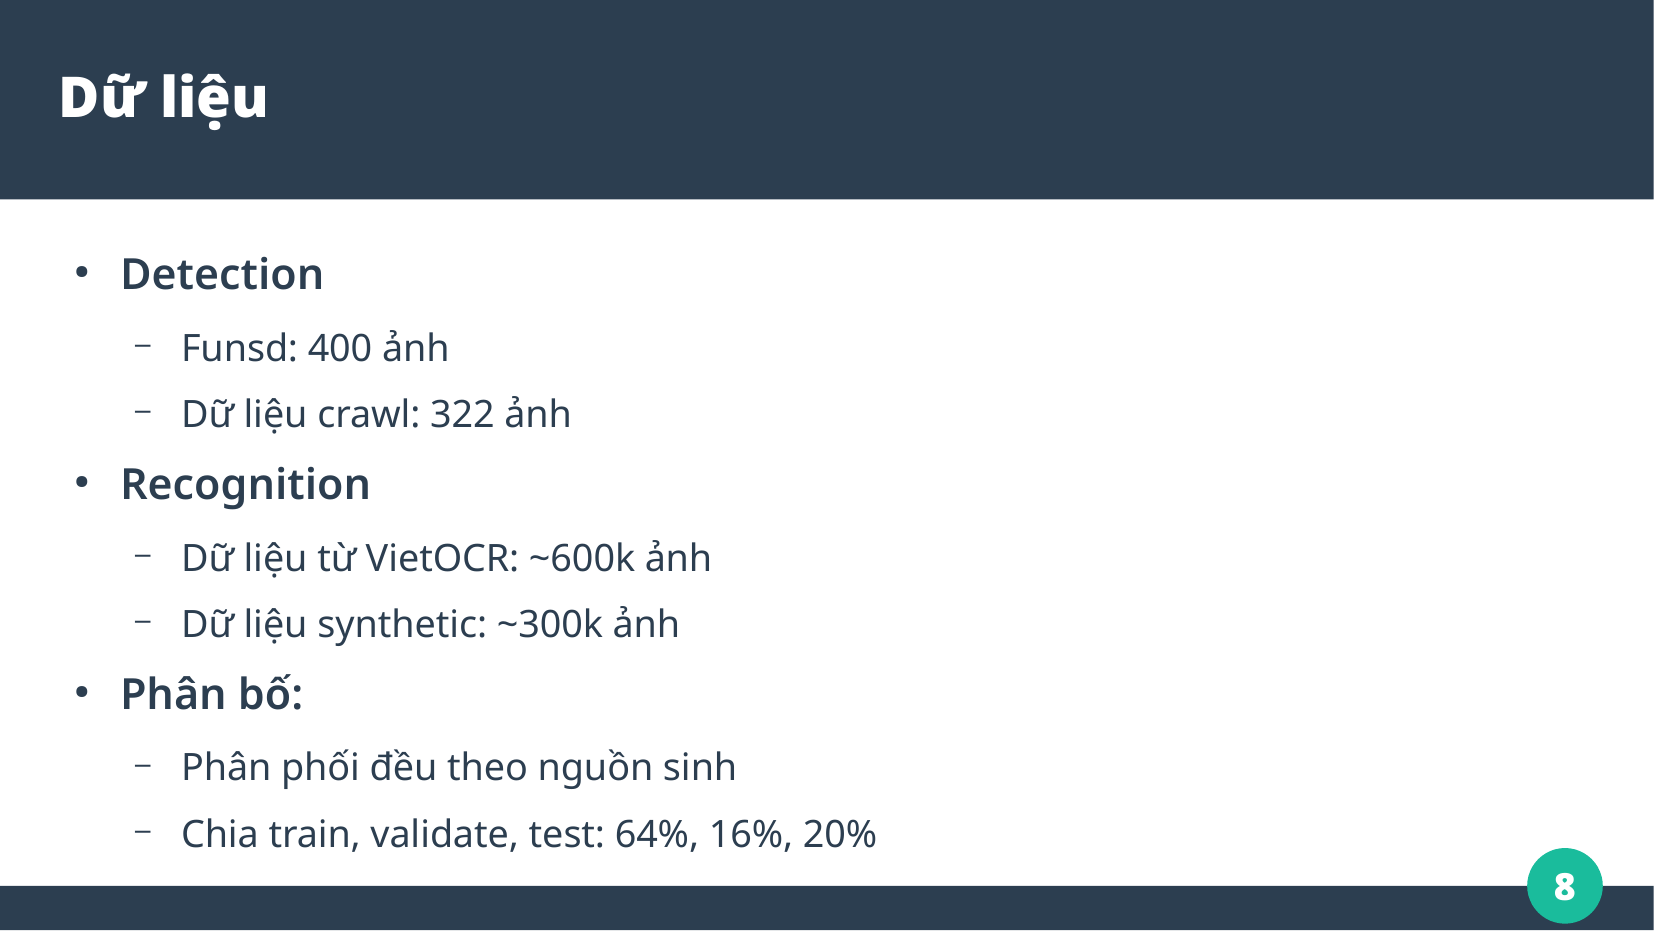

# Dữ liệu
Detection
Funsd: 400 ảnh
Dữ liệu crawl: 322 ảnh
Recognition
Dữ liệu từ VietOCR: ~600k ảnh
Dữ liệu synthetic: ~300k ảnh
Phân bố:
Phân phối đều theo nguồn sinh
Chia train, validate, test: 64%, 16%, 20%